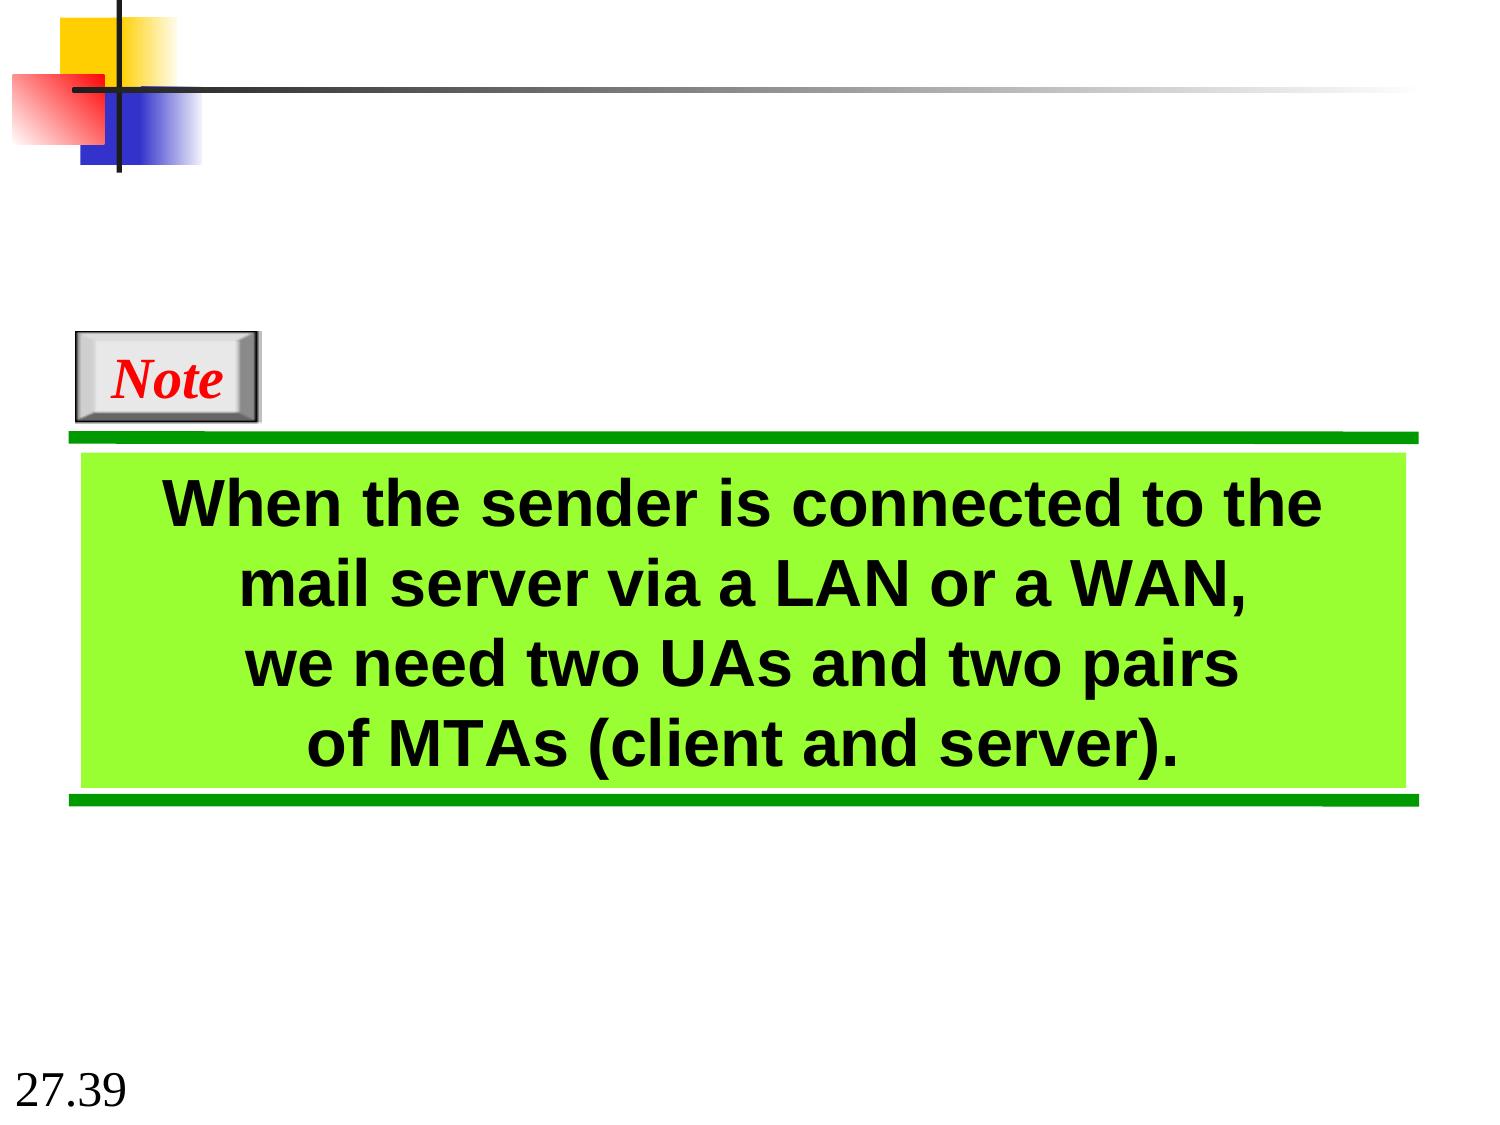

Note
When the sender is connected to the mail server via a LAN or a WAN,
we need two UAs and two pairs
of MTAs (client and server).
39